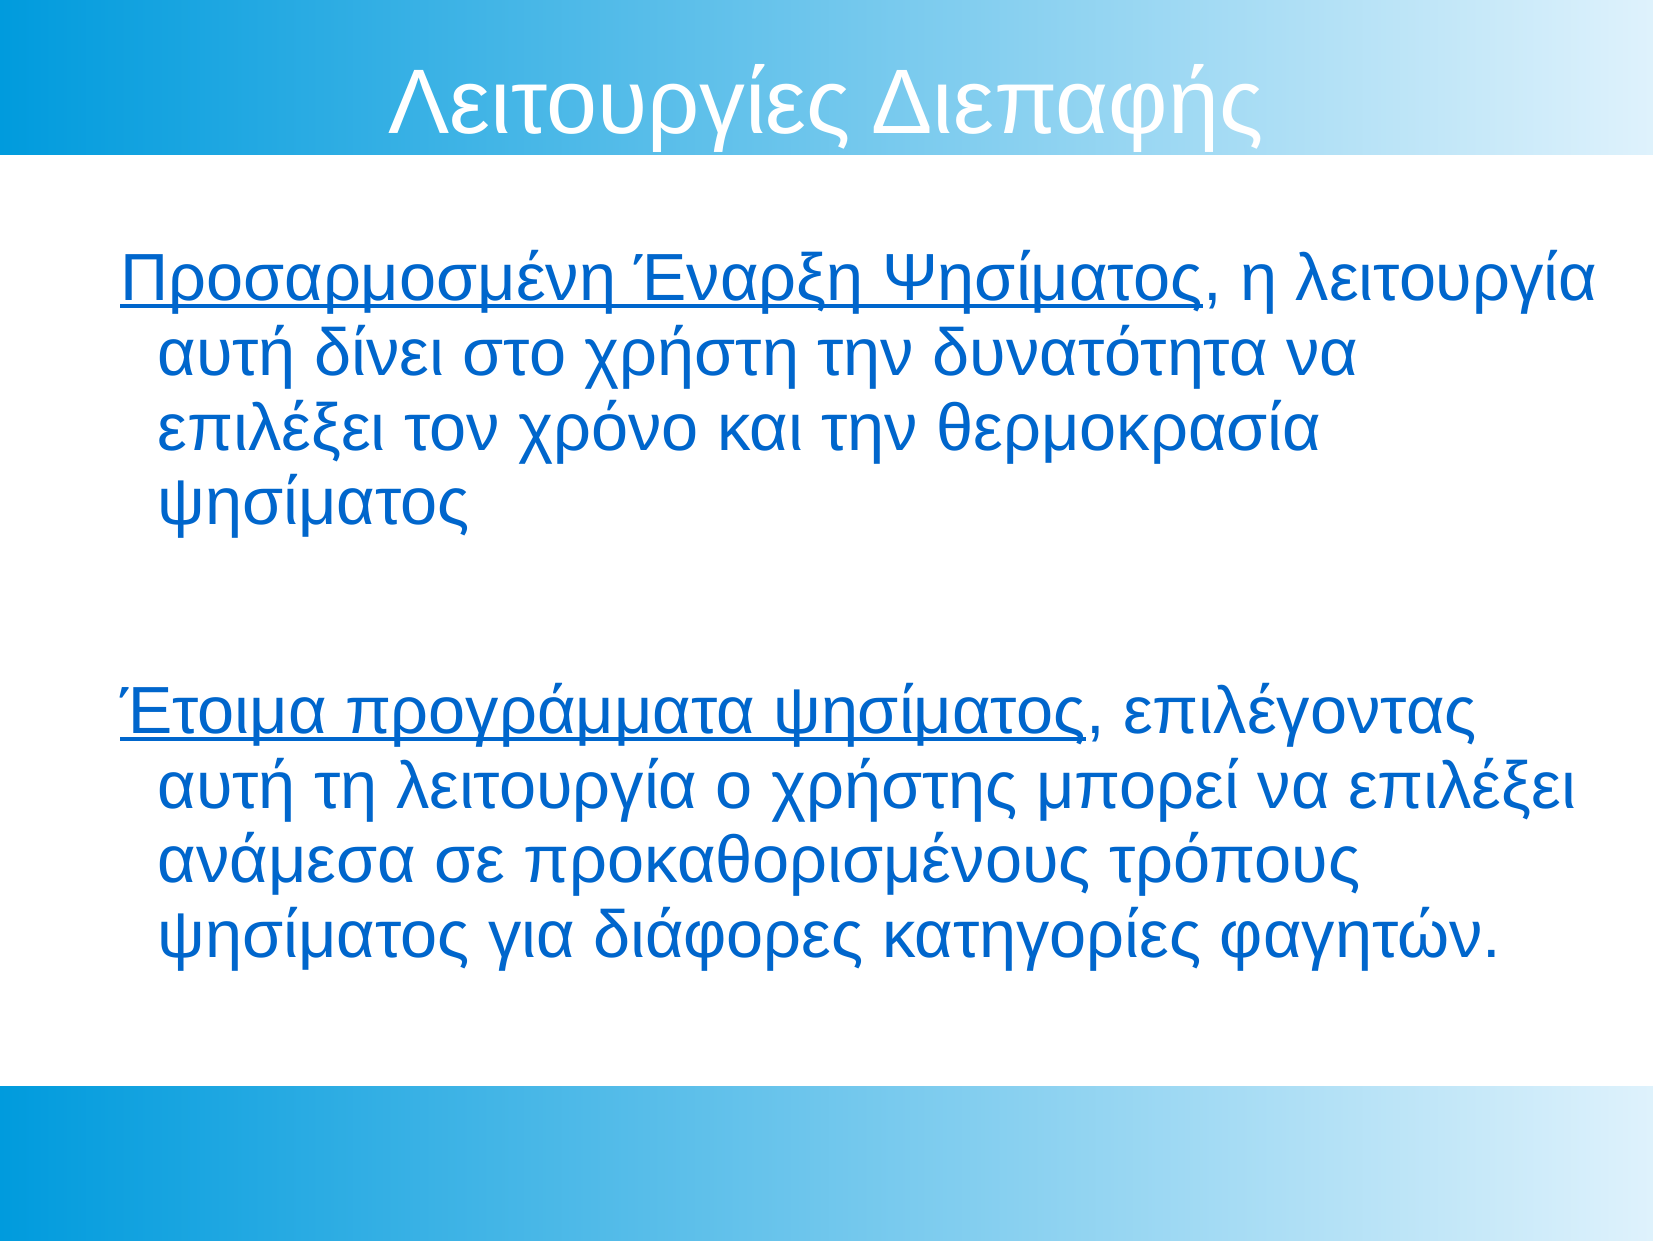

# Λειτουργίες Διεπαφής
Προσαρμοσμένη Έναρξη Ψησίματος, η λειτουργία αυτή δίνει στο χρήστη την δυνατότητα να επιλέξει τον χρόνο και την θερμοκρασία ψησίματος
Έτοιμα προγράμματα ψησίματος, επιλέγοντας αυτή τη λειτουργία ο χρήστης μπορεί να επιλέξει ανάμεσα σε προκαθορισμένους τρόπους ψησίματος για διάφορες κατηγορίες φαγητών.